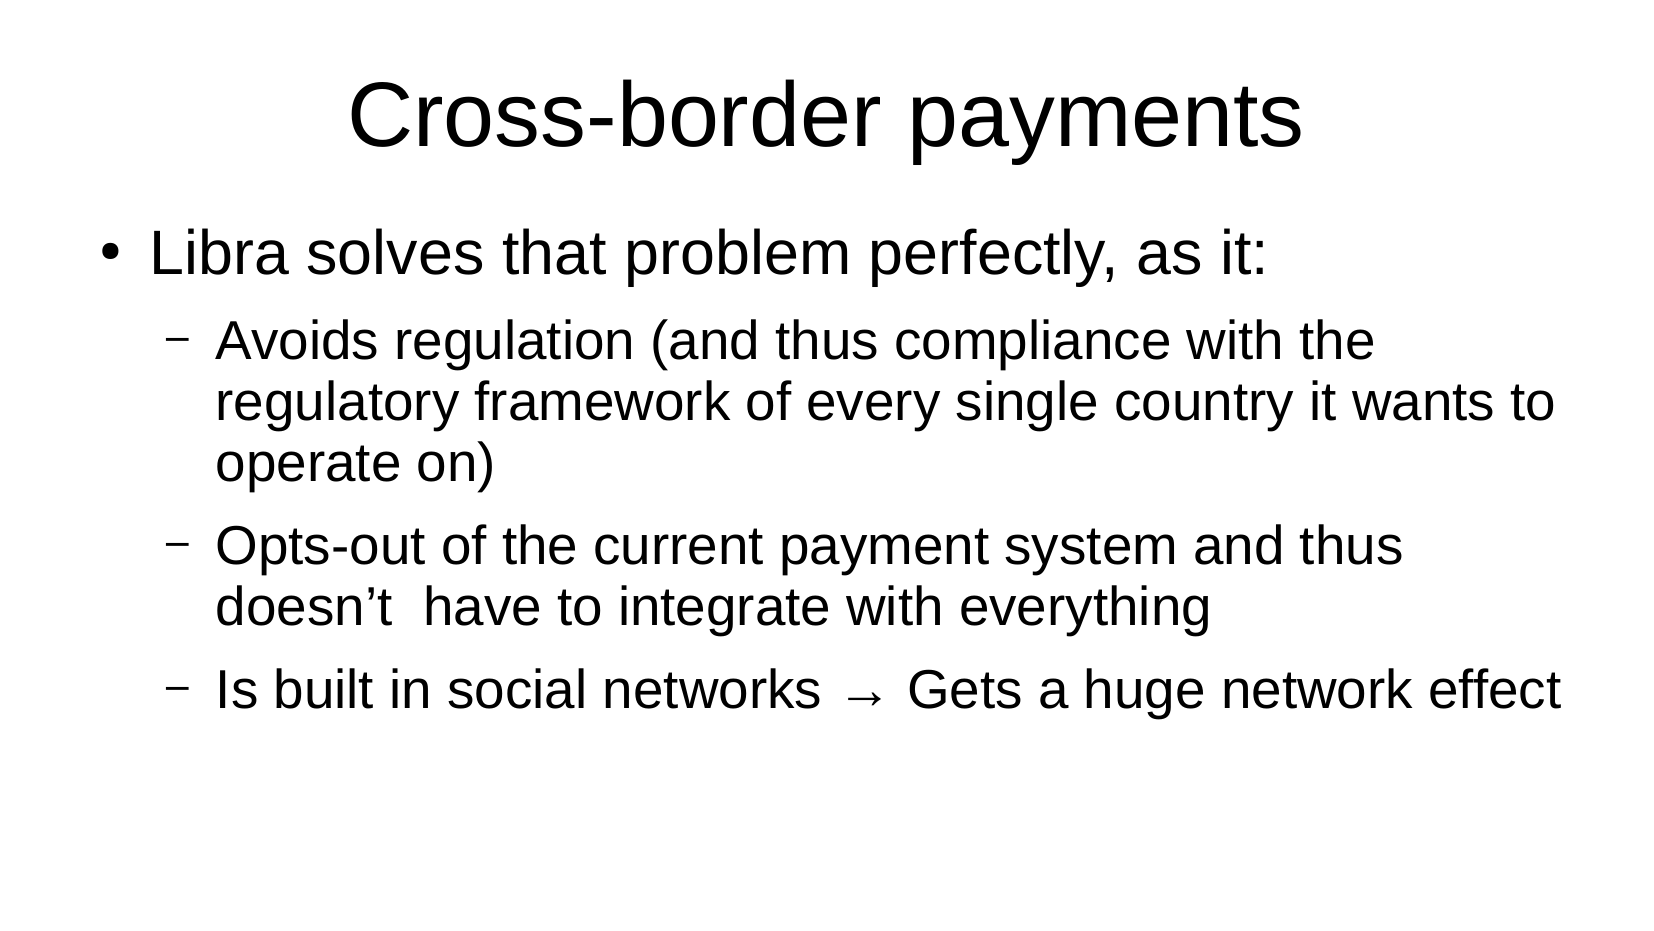

# Cross-border payments
Libra solves that problem perfectly, as it:
Avoids regulation (and thus compliance with the regulatory framework of every single country it wants to operate on)
Opts-out of the current payment system and thus doesn’t have to integrate with everything
Is built in social networks → Gets a huge network effect